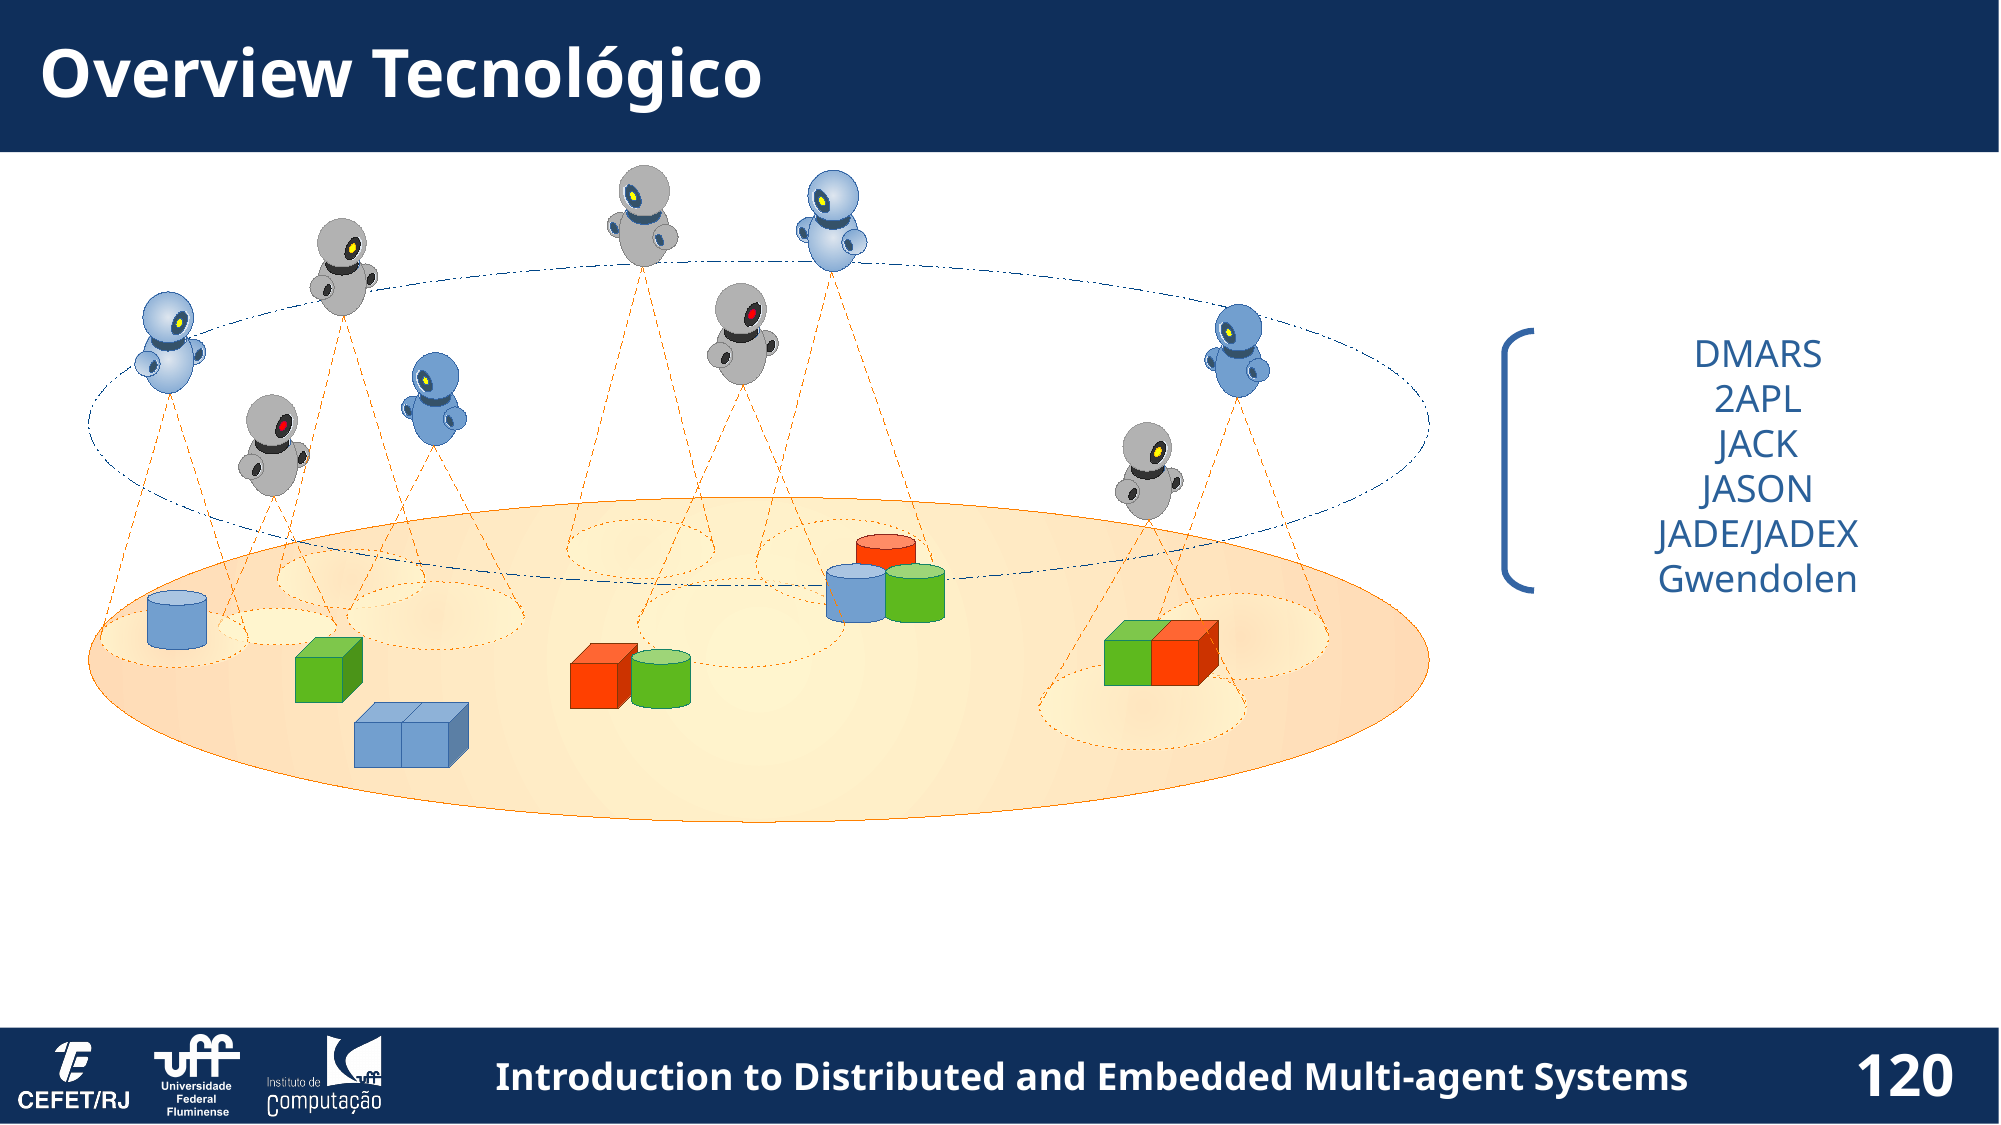

Overview Tecnológico
DMARS
2APL
JACK
JASON
JADE/JADEX
Gwendolen